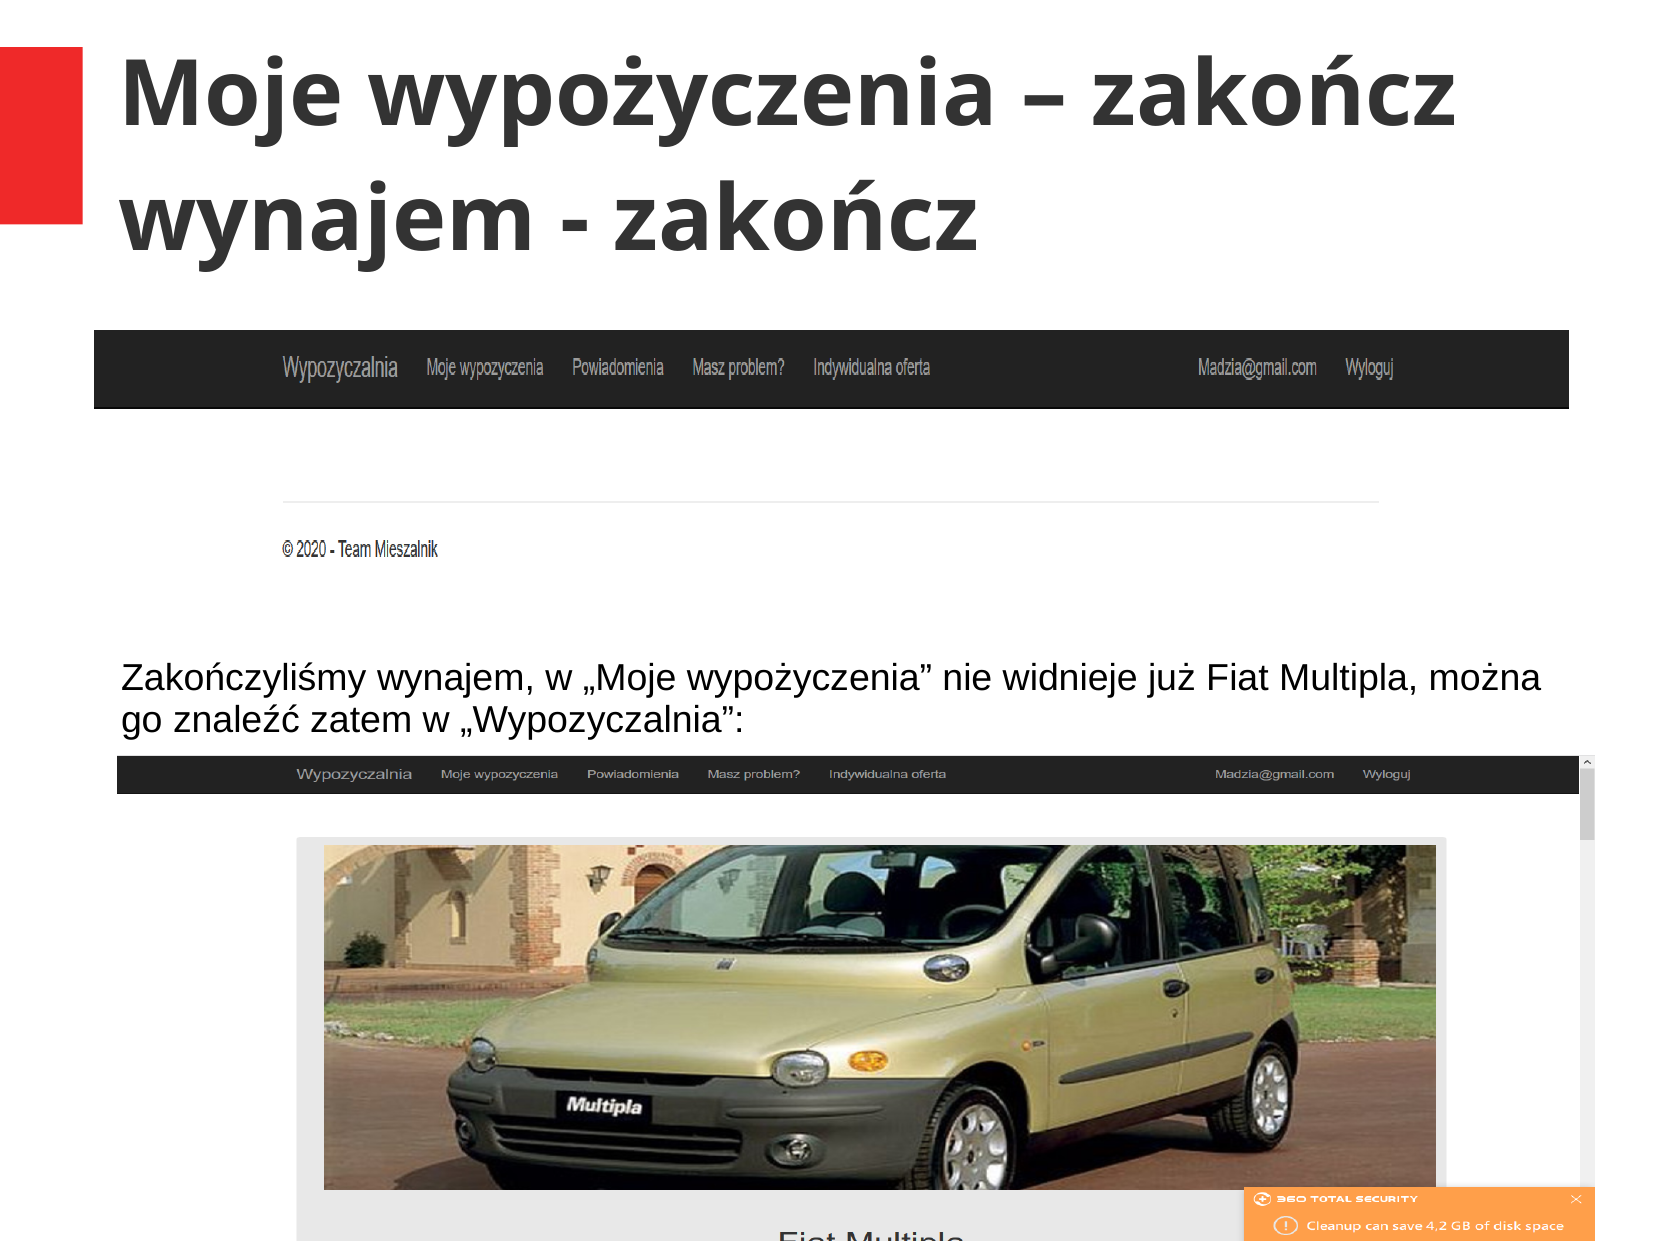

# Moje wypożyczenia – zakończ wynajem - zakończ
Zakończyliśmy wynajem, w „Moje wypożyczenia” nie widnieje już Fiat Multipla, można go znaleźć zatem w „Wypozyczalnia”:
18